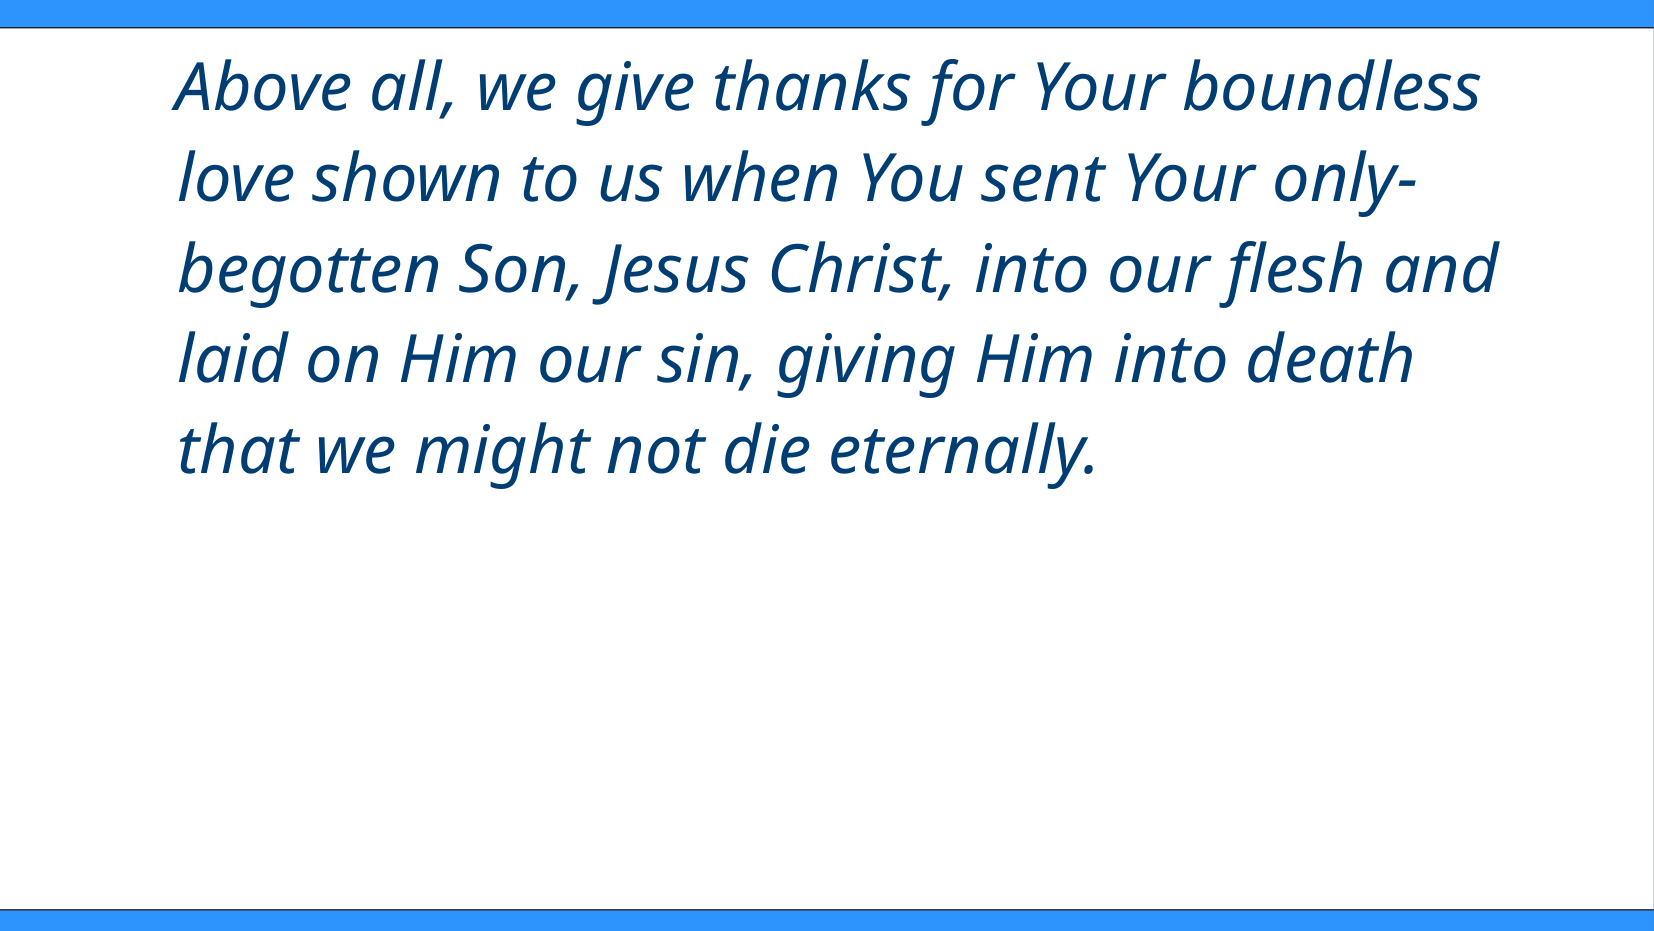

Above all, we give thanks for Your boundless
 love shown to us when You sent Your only-
 begotten Son, Jesus Christ, into our flesh and
 laid on Him our sin, giving Him into death
 that we might not die eternally.